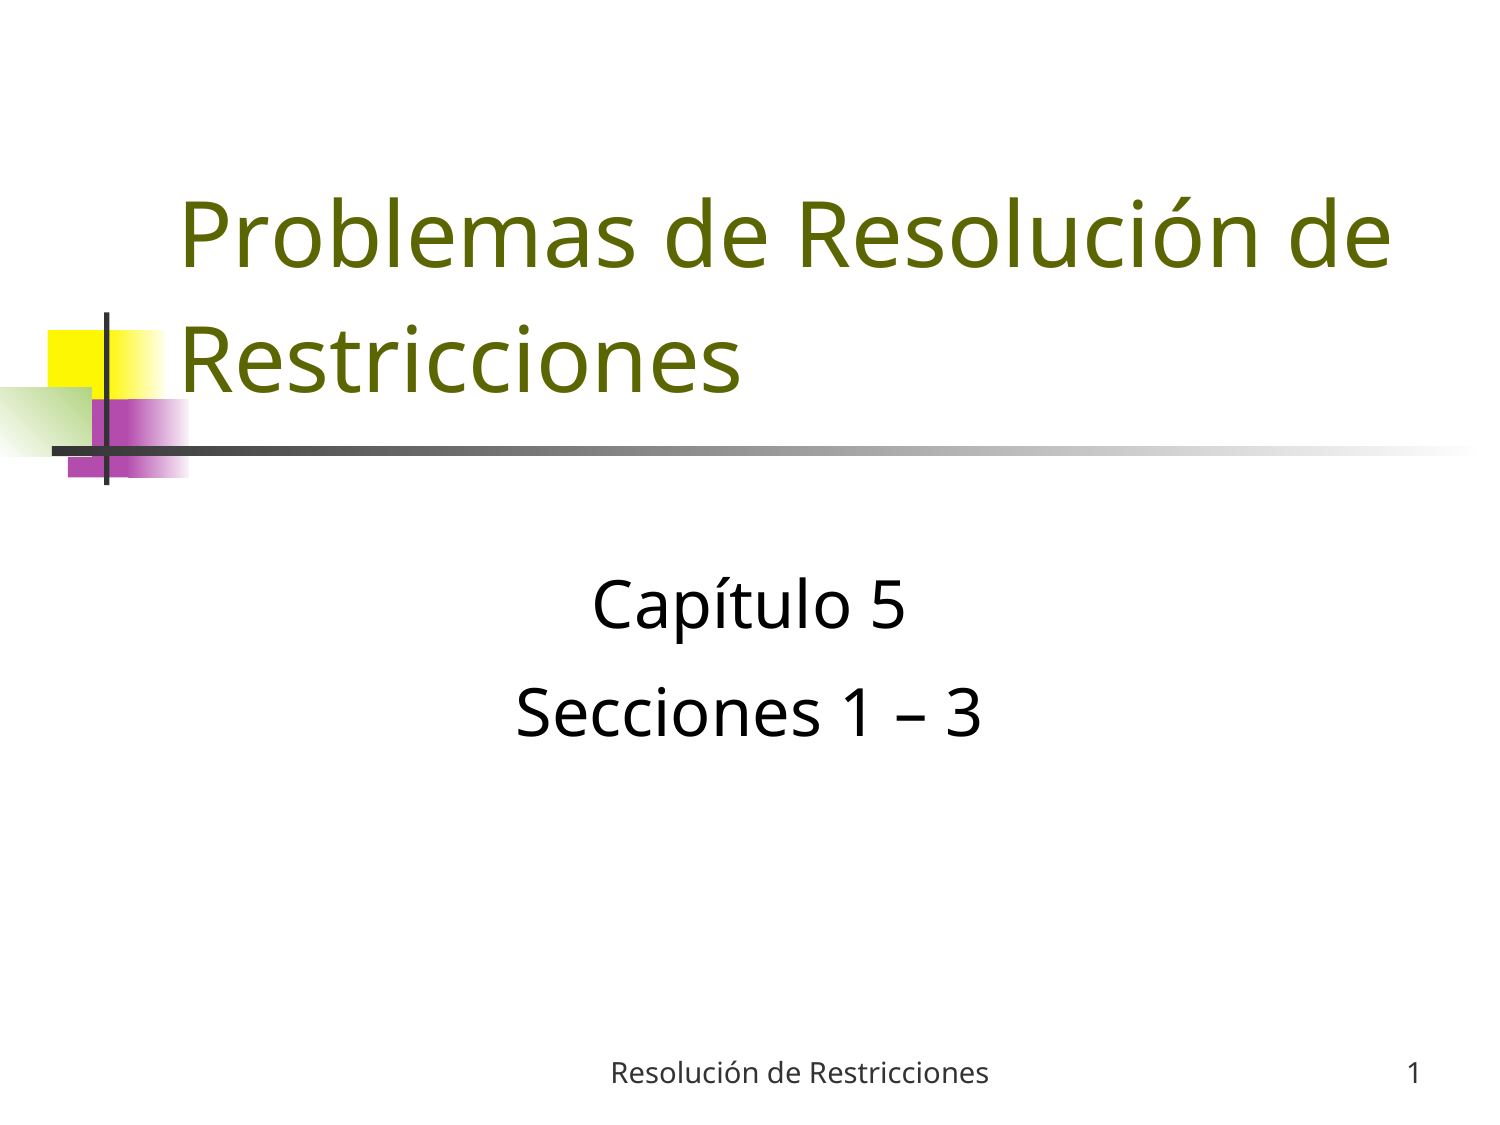

# Problemas de Resolución de Restricciones
Capítulo 5
Secciones 1 – 3
Resolución de Restricciones
1